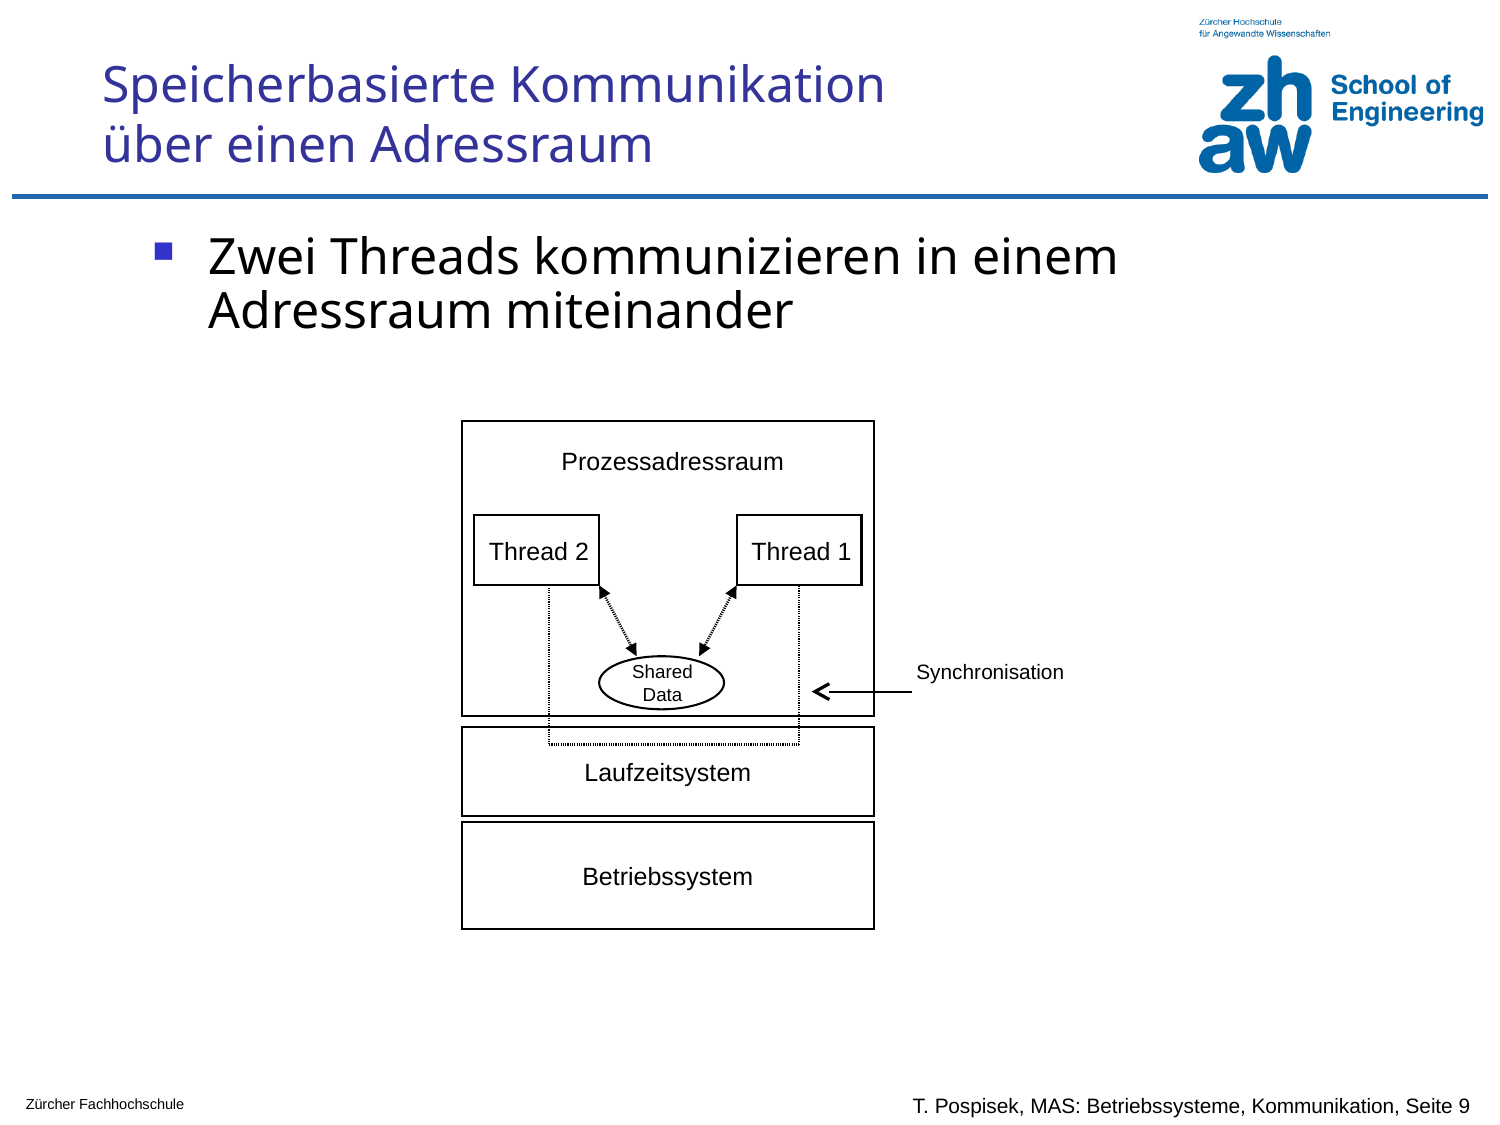

Speicherbasierte Kommunikation
über einen Adressraum
# Zwei Threads kommunizieren in einem Adressraum miteinander
Prozessadressraum
Thread 2
Thread 1
Shared
Data
Synchronisation
Laufzeitsystem
Betriebssystem